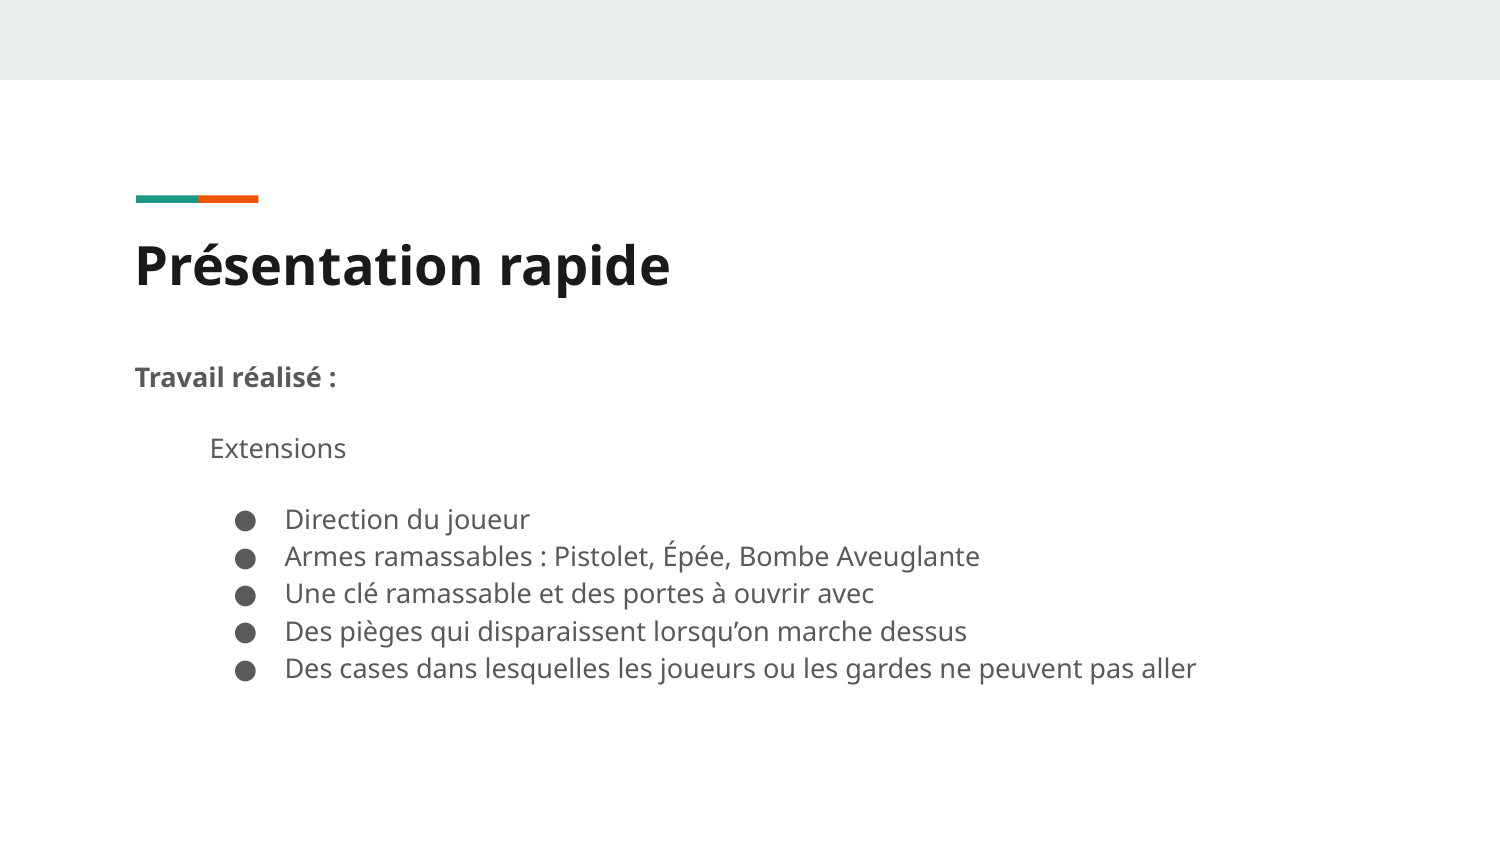

# Présentation rapide
Travail réalisé :
	Extensions
Direction du joueur
Armes ramassables : Pistolet, Épée, Bombe Aveuglante
Une clé ramassable et des portes à ouvrir avec
Des pièges qui disparaissent lorsqu’on marche dessus
Des cases dans lesquelles les joueurs ou les gardes ne peuvent pas aller